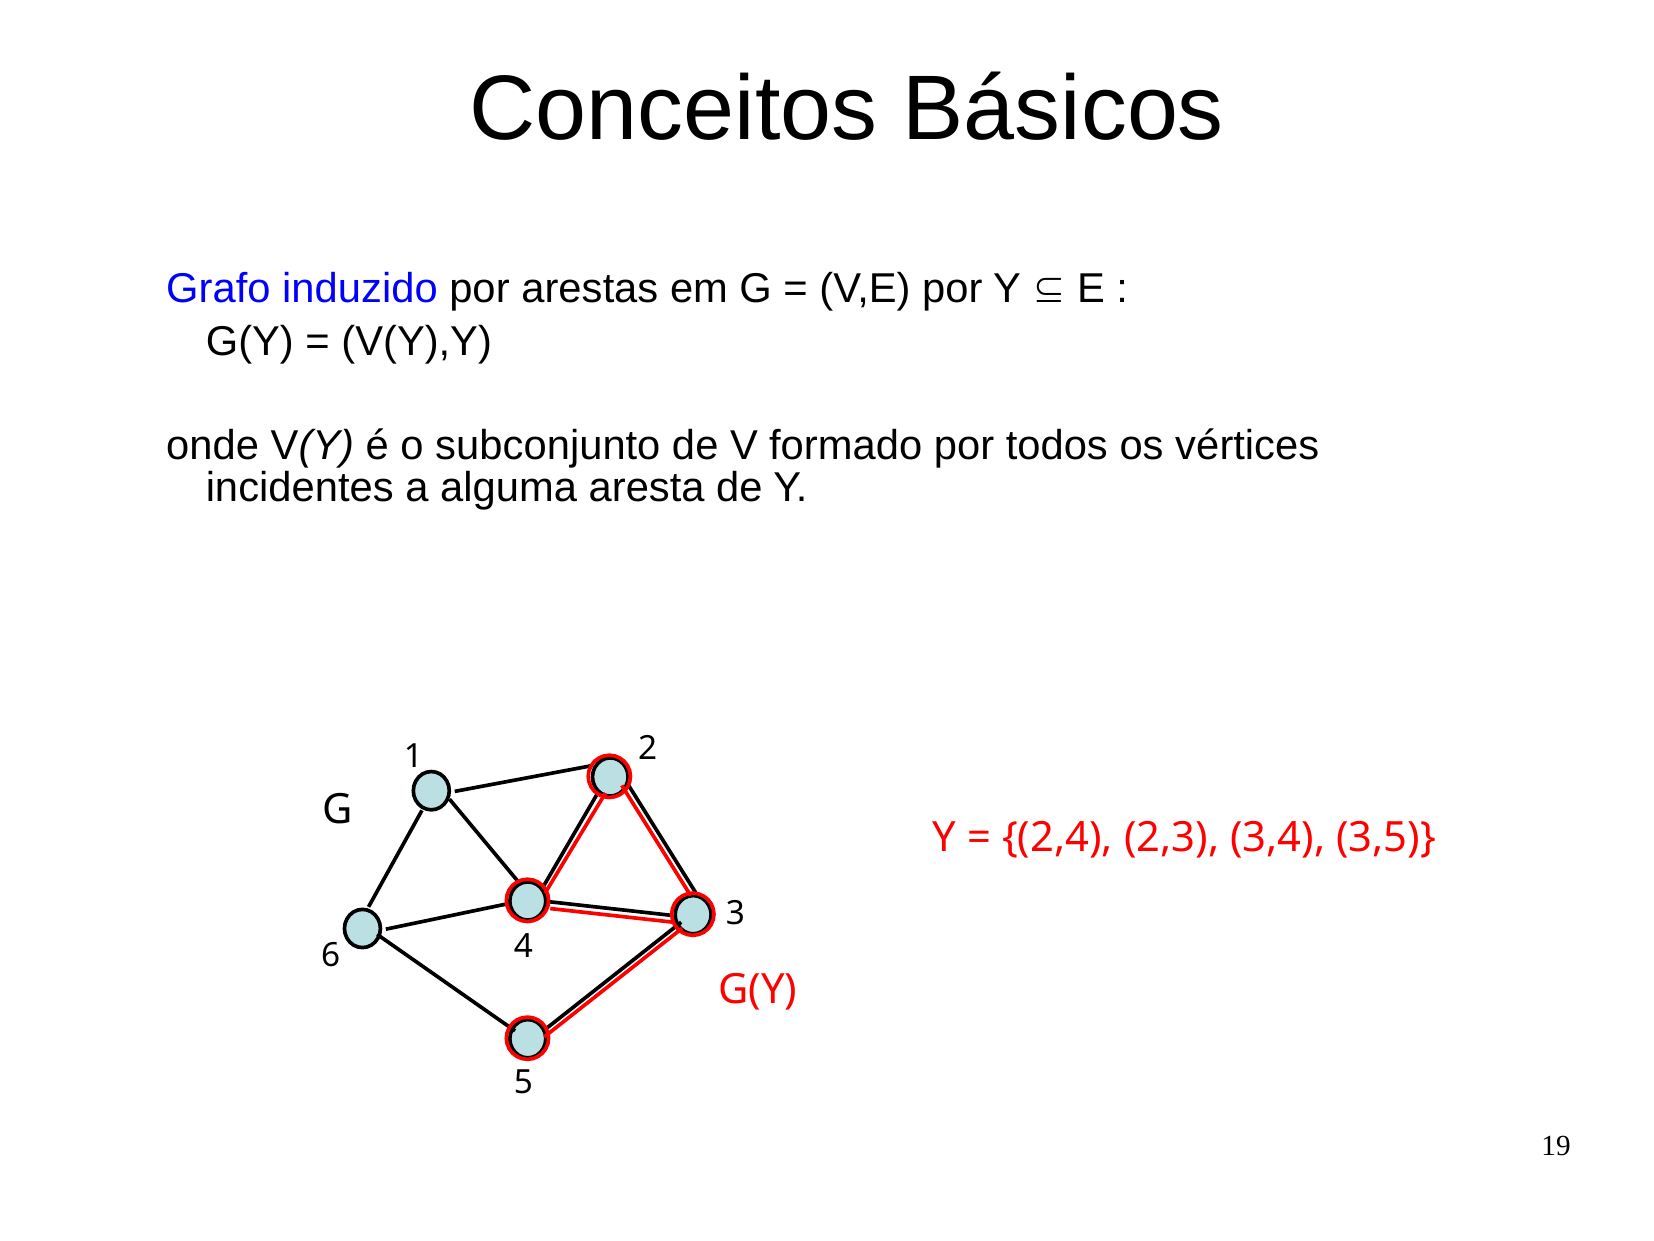

# Conceitos Básicos
Grafo induzido por arestas em G = (V,E) por Y  E :
	G(Y) = (V(Y),Y)
onde V(Y) é o subconjunto de V formado por todos os vértices incidentes a alguma aresta de Y.
2
1
G
Y = {(2,4), (2,3), (3,4), (3,5)}
3
4
6
G(Y)‏
5
19